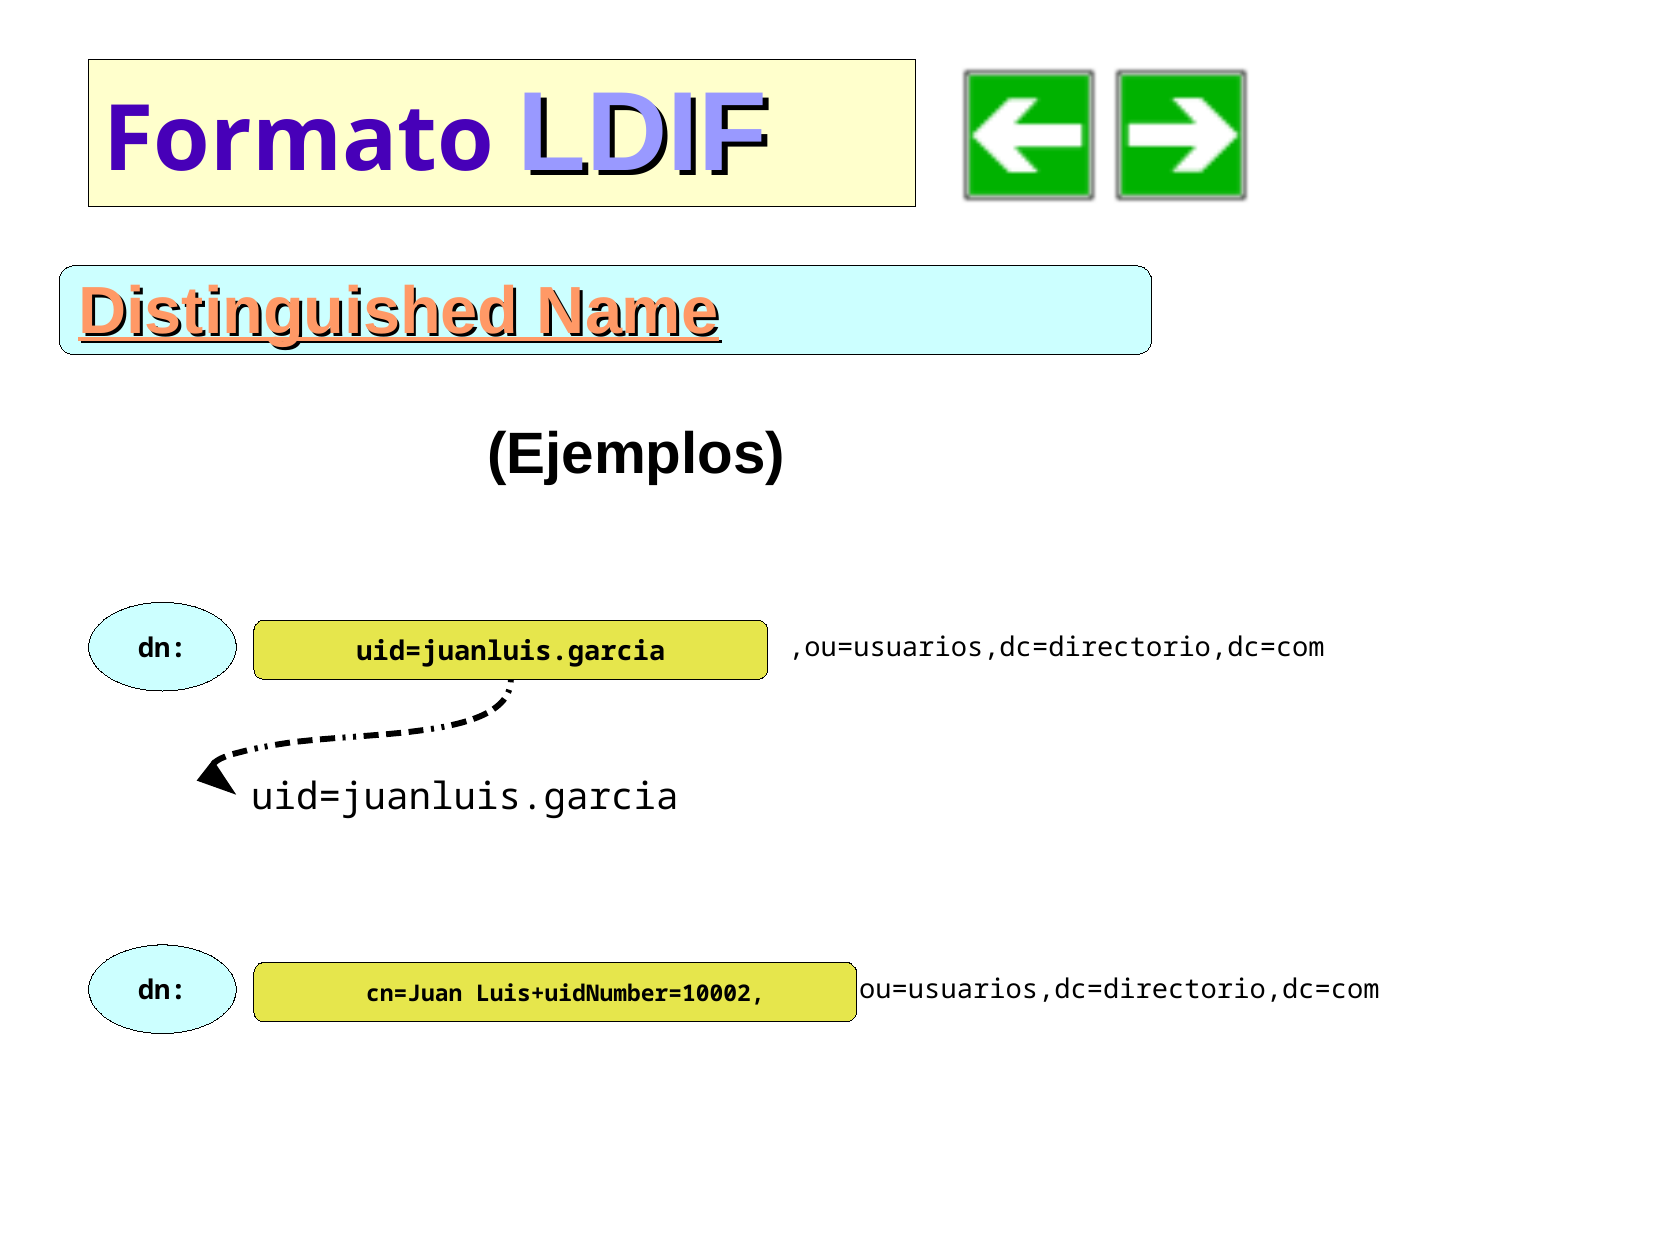

Formato LDIF
Distinguished Name
(Ejemplos)
dn:
uid=juanluis.garcia
,ou=usuarios,dc=directorio,dc=com
uid=juanluis.garcia
dn:
cn=Juan Luis+uidNumber=10002,
ou=usuarios,dc=directorio,dc=com